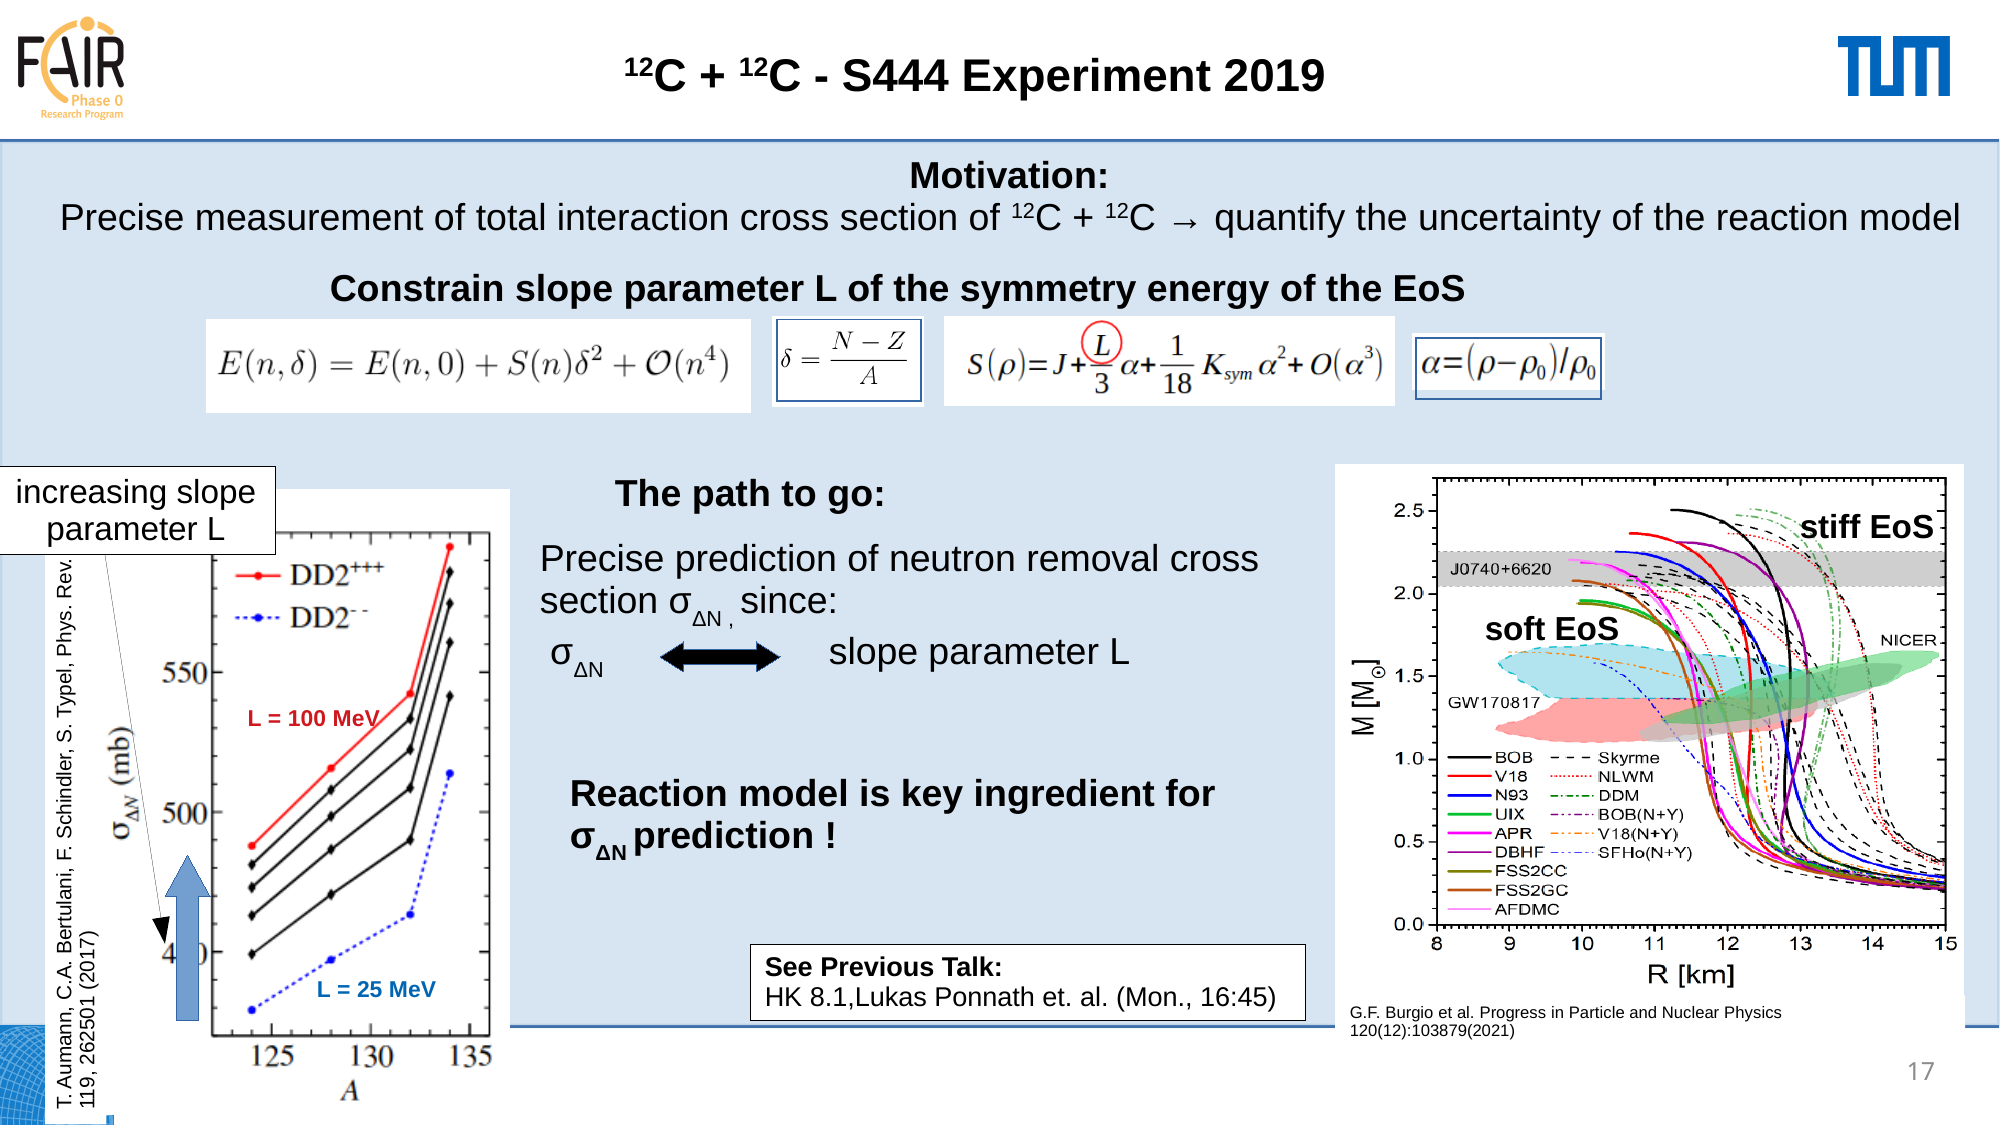

12C + 12C - S444 Experiment 2019
Motivation:
Precise measurement of total interaction cross section of 12C + 12C → quantify the uncertainty of the reaction model
Constrain slope parameter L of the symmetry energy of the EoS
The path to go:
stiff EoS
soft EoS
increasing slope parameter L
Precise prediction of neutron removal cross section σΔN , since:
 σΔN slope parameter L
L = 100 MeV
Reaction model is key ingredient for
σΔN prediction !
T. Aumann, C.A. Bertulani, F. Schindler, S. Typel, Phys. Rev. Lett. 119, 262501 (2017)
See Previous Talk:
HK 8.1,Lukas Ponnath et. al. (Mon., 16:45)
L = 25 MeV
G.F. Burgio et al. Progress in Particle and Nuclear Physics 120(12):103879(2021)
17
Final Goal:
Precise pred. Of neutron removal cross section-
Reaction model is key ingredient to predict neutron removal cross section σΔN neutron skin thickness Δrnp